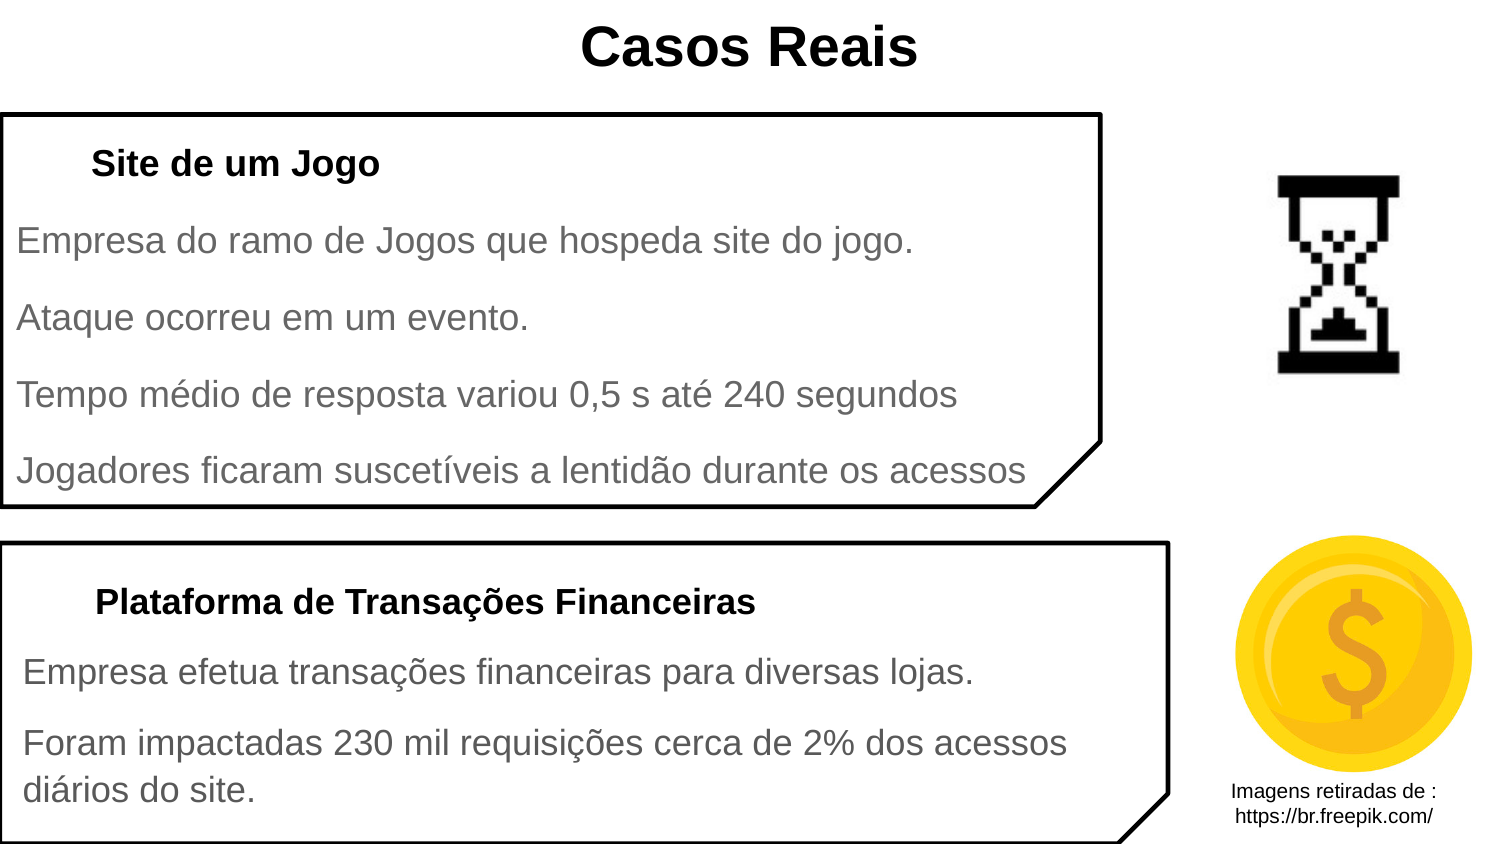

# Casos Reais
Site de um Jogo
Empresa do ramo de Jogos que hospeda site do jogo.
Ataque ocorreu em um evento.
Tempo médio de resposta variou 0,5 s até 240 segundos
Jogadores ficaram suscetíveis a lentidão durante os acessos
Plataforma de Transações Financeiras
Empresa efetua transações financeiras para diversas lojas.
Foram impactadas 230 mil requisições cerca de 2% dos acessos diários do site.
Imagens retiradas de : https://br.freepik.com/